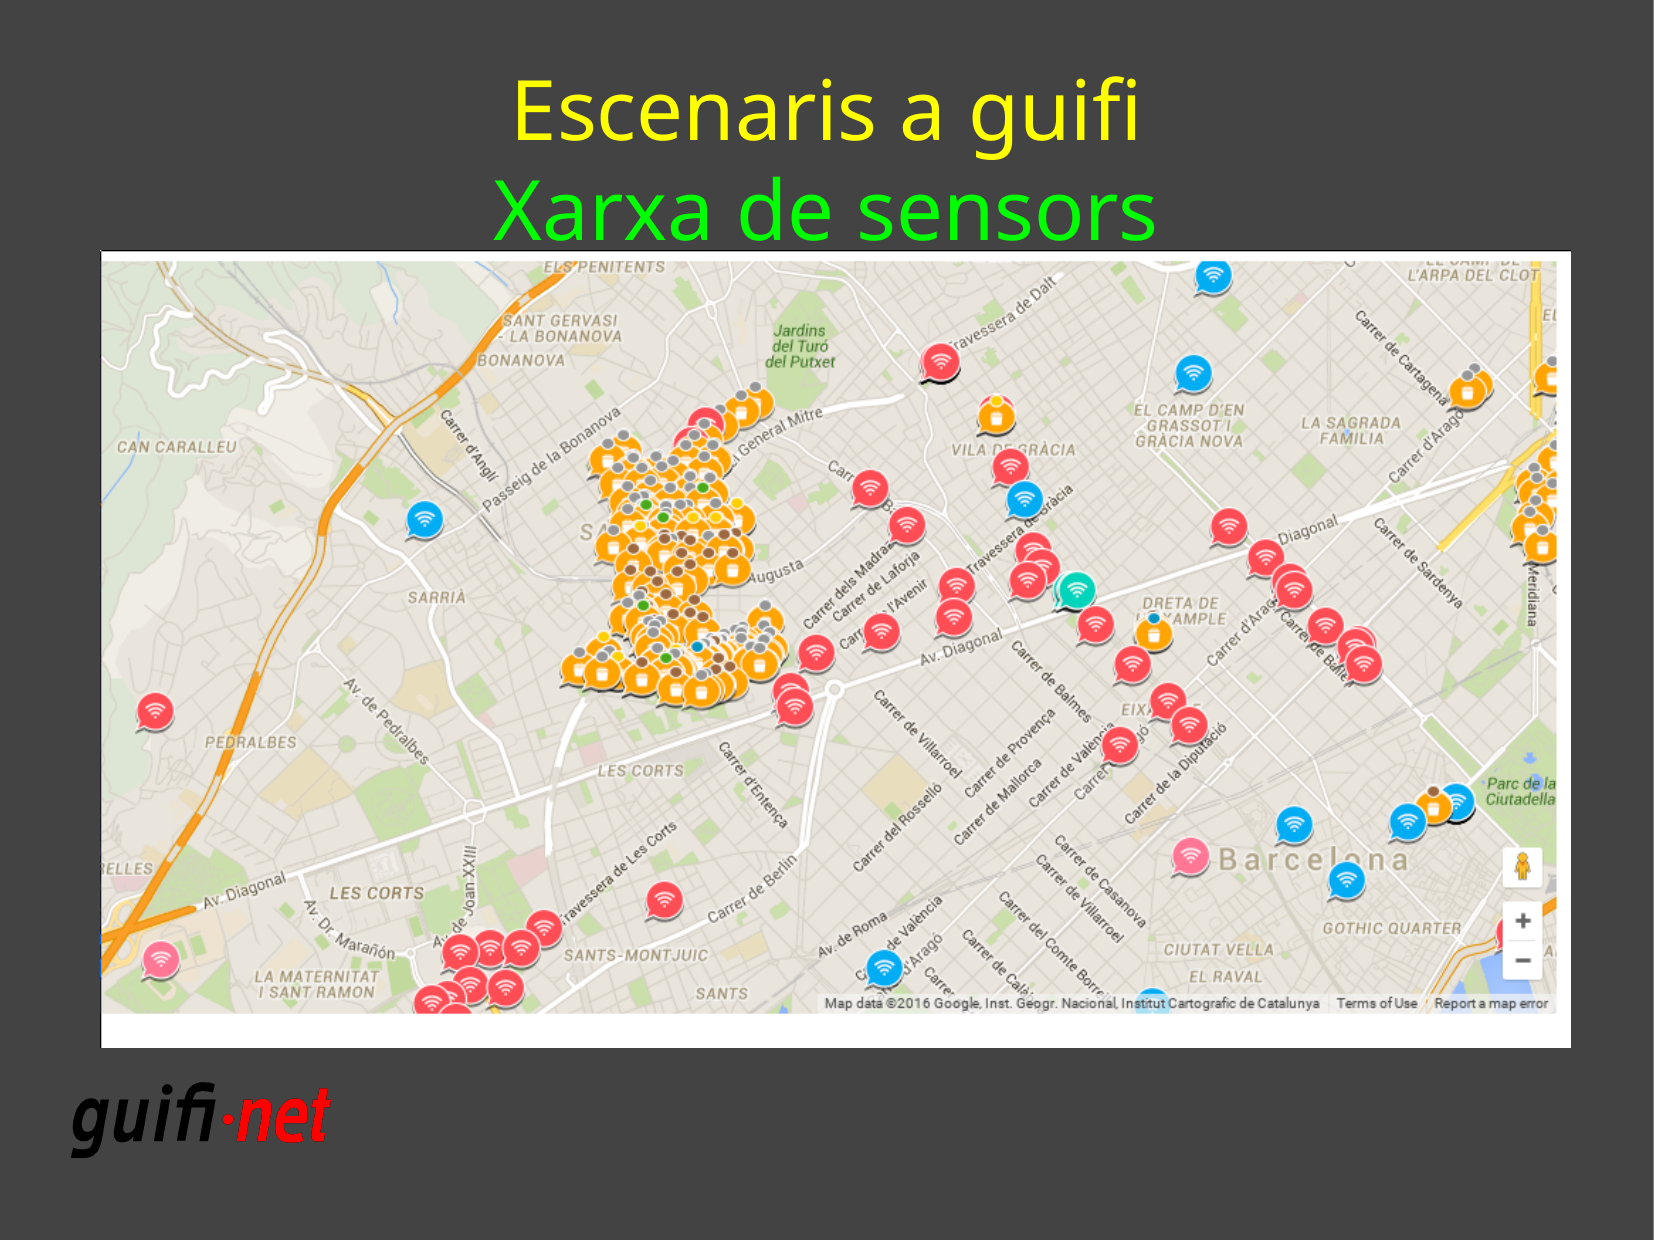

# Escenaris a guifi Xarxa de sensors